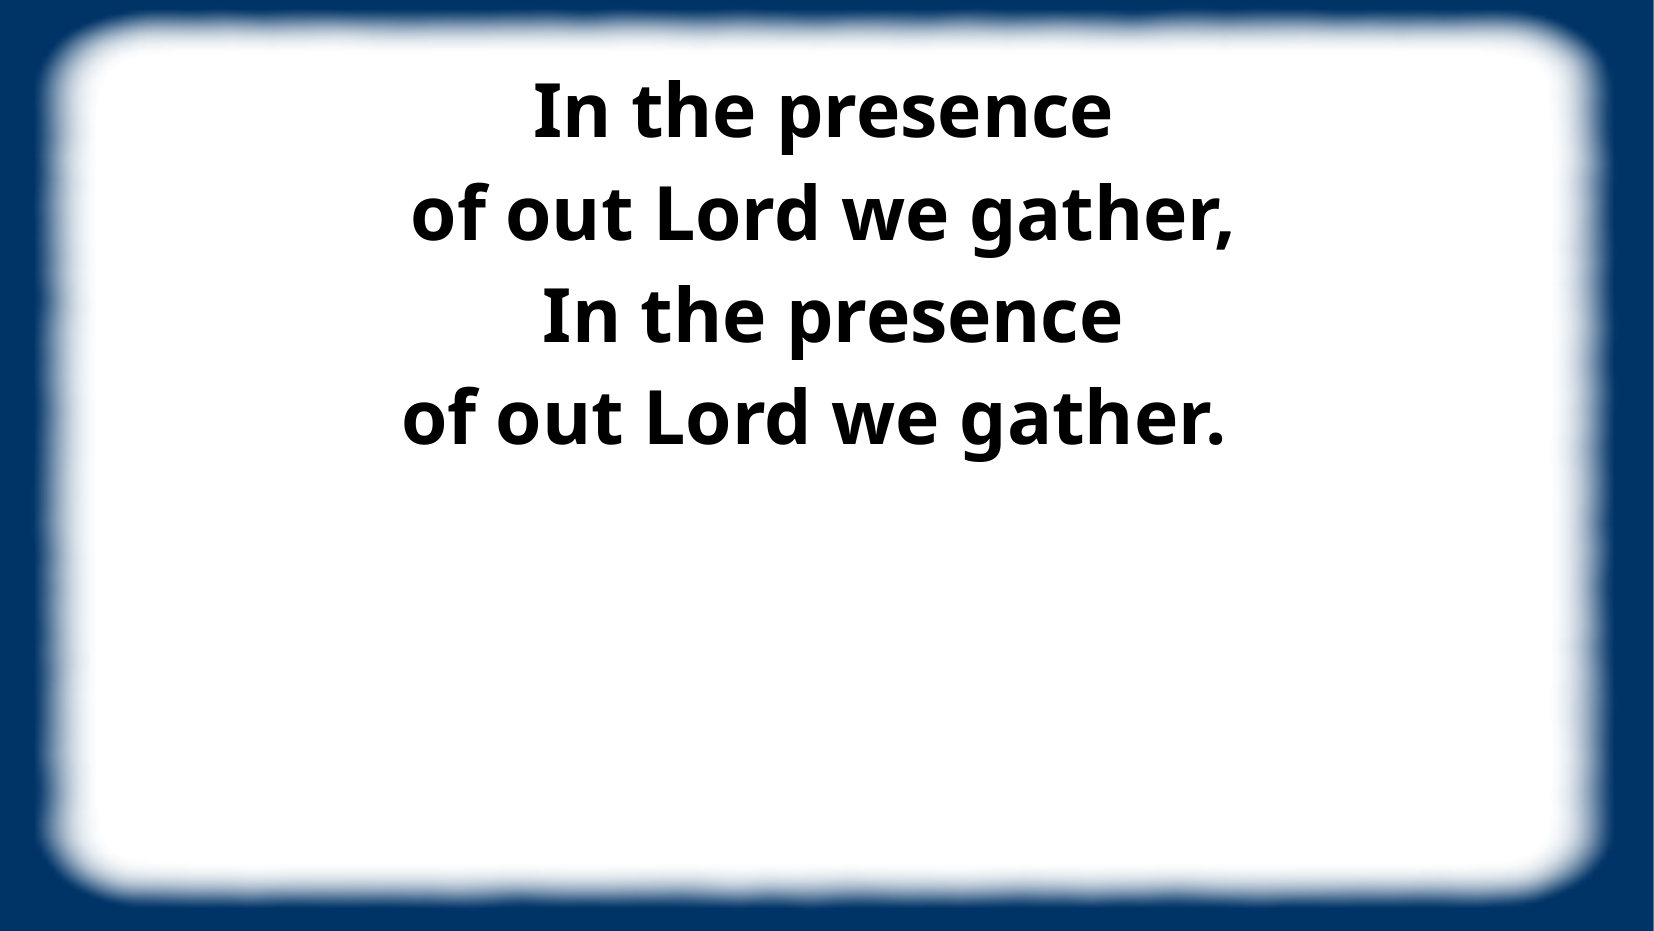

In the presence
of out Lord we gather,
 In the presence
of out Lord we gather.